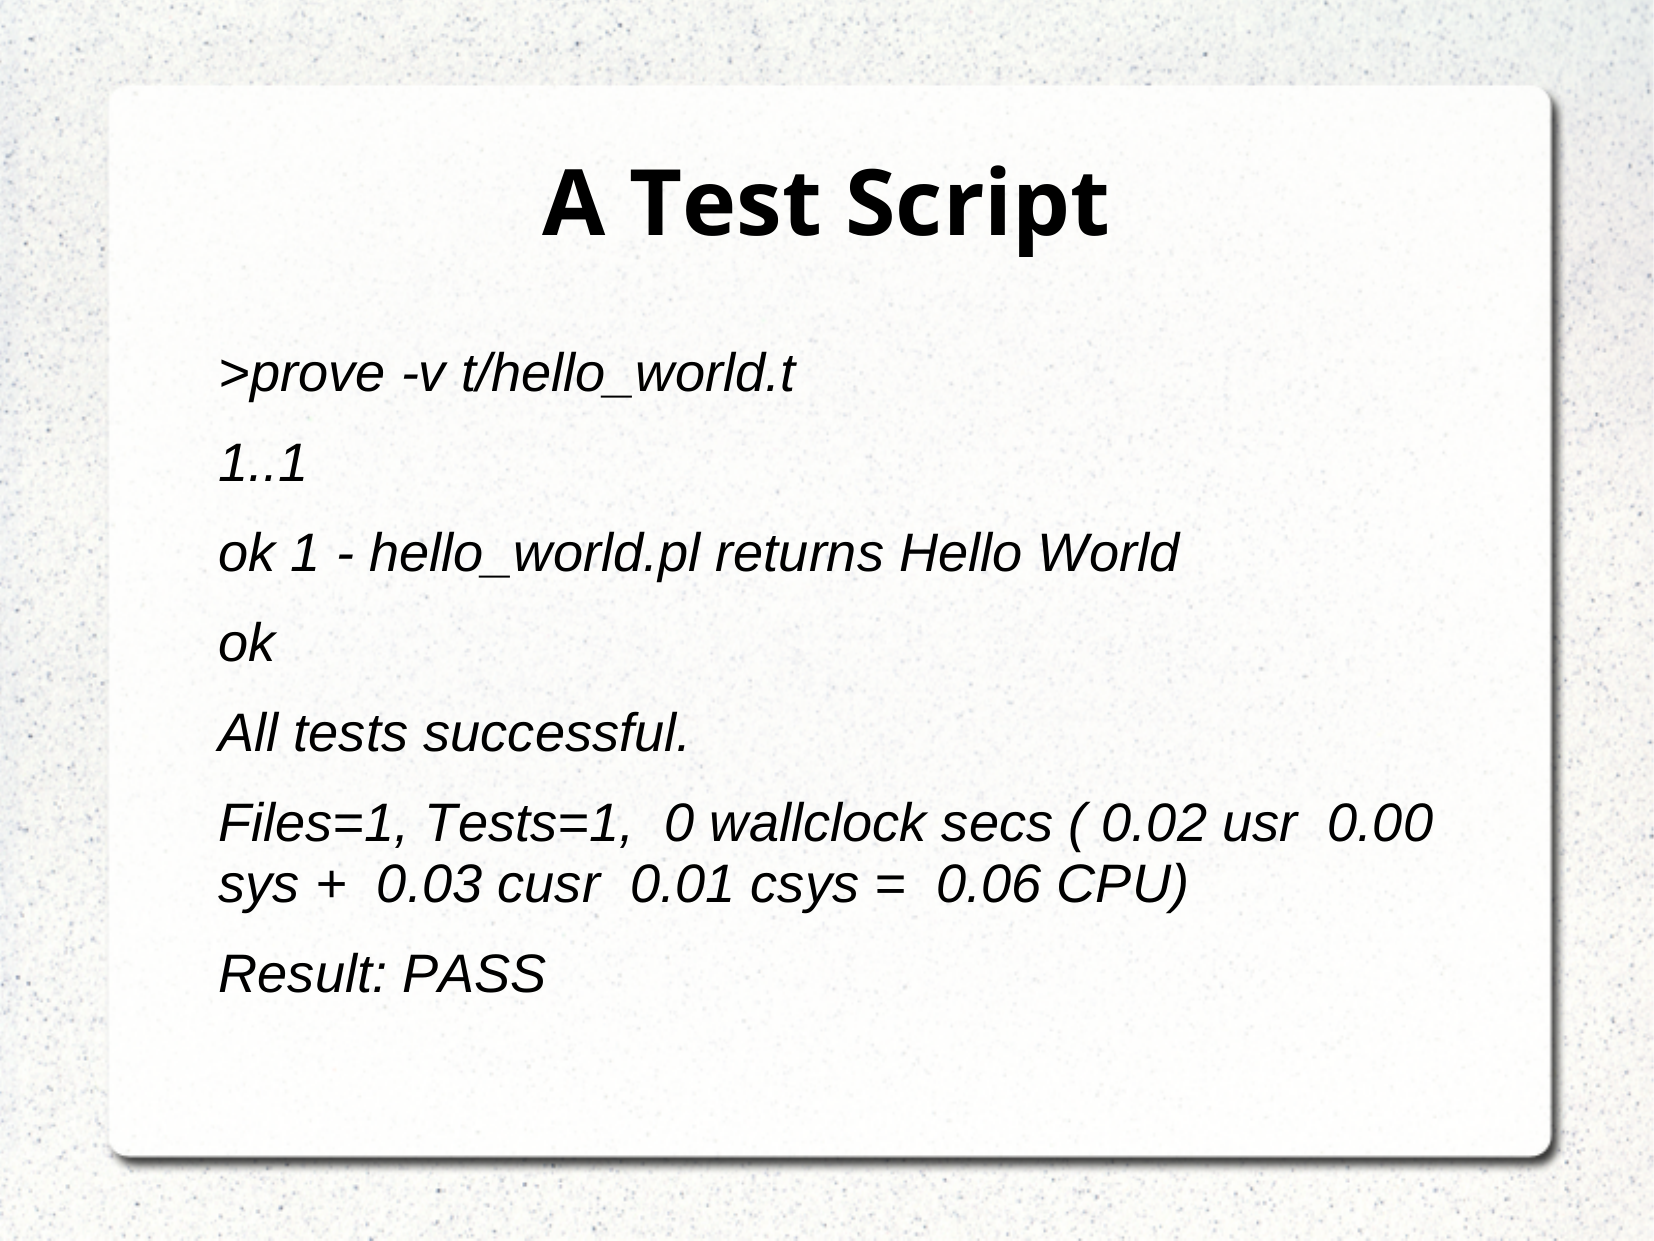

# A Test Script
>prove -v t/hello_world.t
1..1
ok 1 - hello_world.pl returns Hello World
ok
All tests successful.
Files=1, Tests=1, 0 wallclock secs ( 0.02 usr 0.00 sys + 0.03 cusr 0.01 csys = 0.06 CPU)
Result: PASS